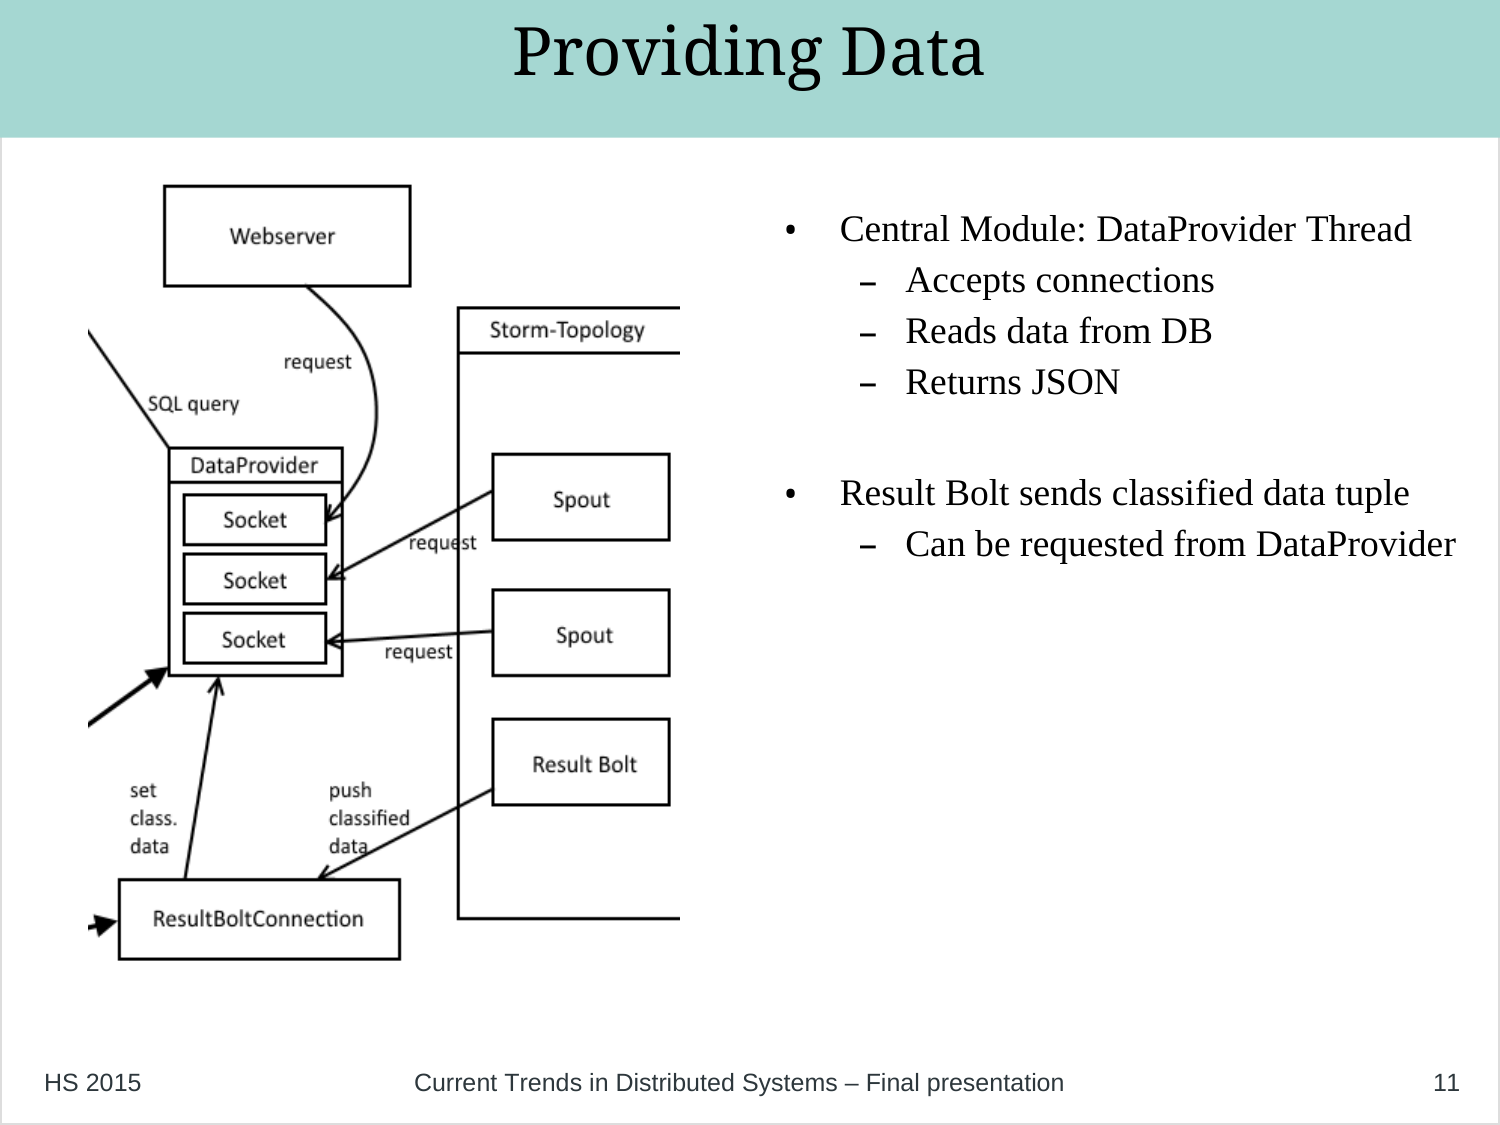

# Providing Data
Central Module: DataProvider Thread
Accepts connections
Reads data from DB
Returns JSON
Result Bolt sends classified data tuple
Can be requested from DataProvider
HS 2015
Current Trends in Distributed Systems – Final presentation